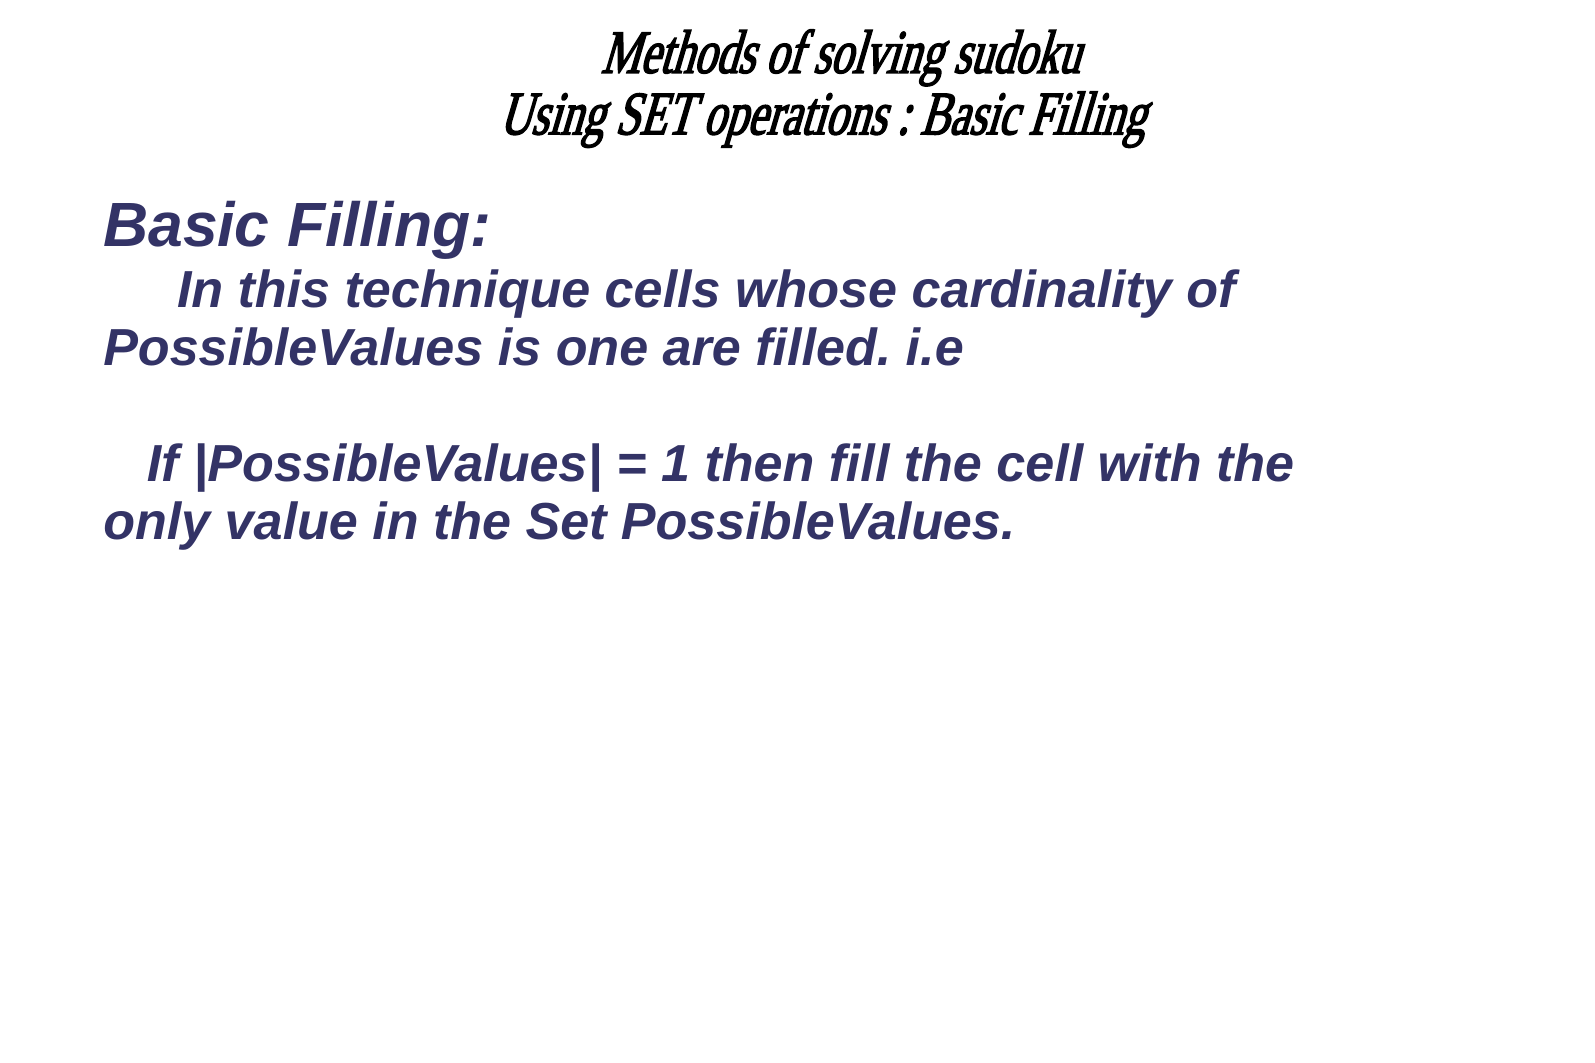

Methods of solving sudoku
Using SET operations : Basic Filling
Basic Filling:
	In this technique cells whose cardinality of PossibleValues is one are filled. i.e
 If |PossibleValues| = 1 then fill the cell with the only value in the Set PossibleValues.